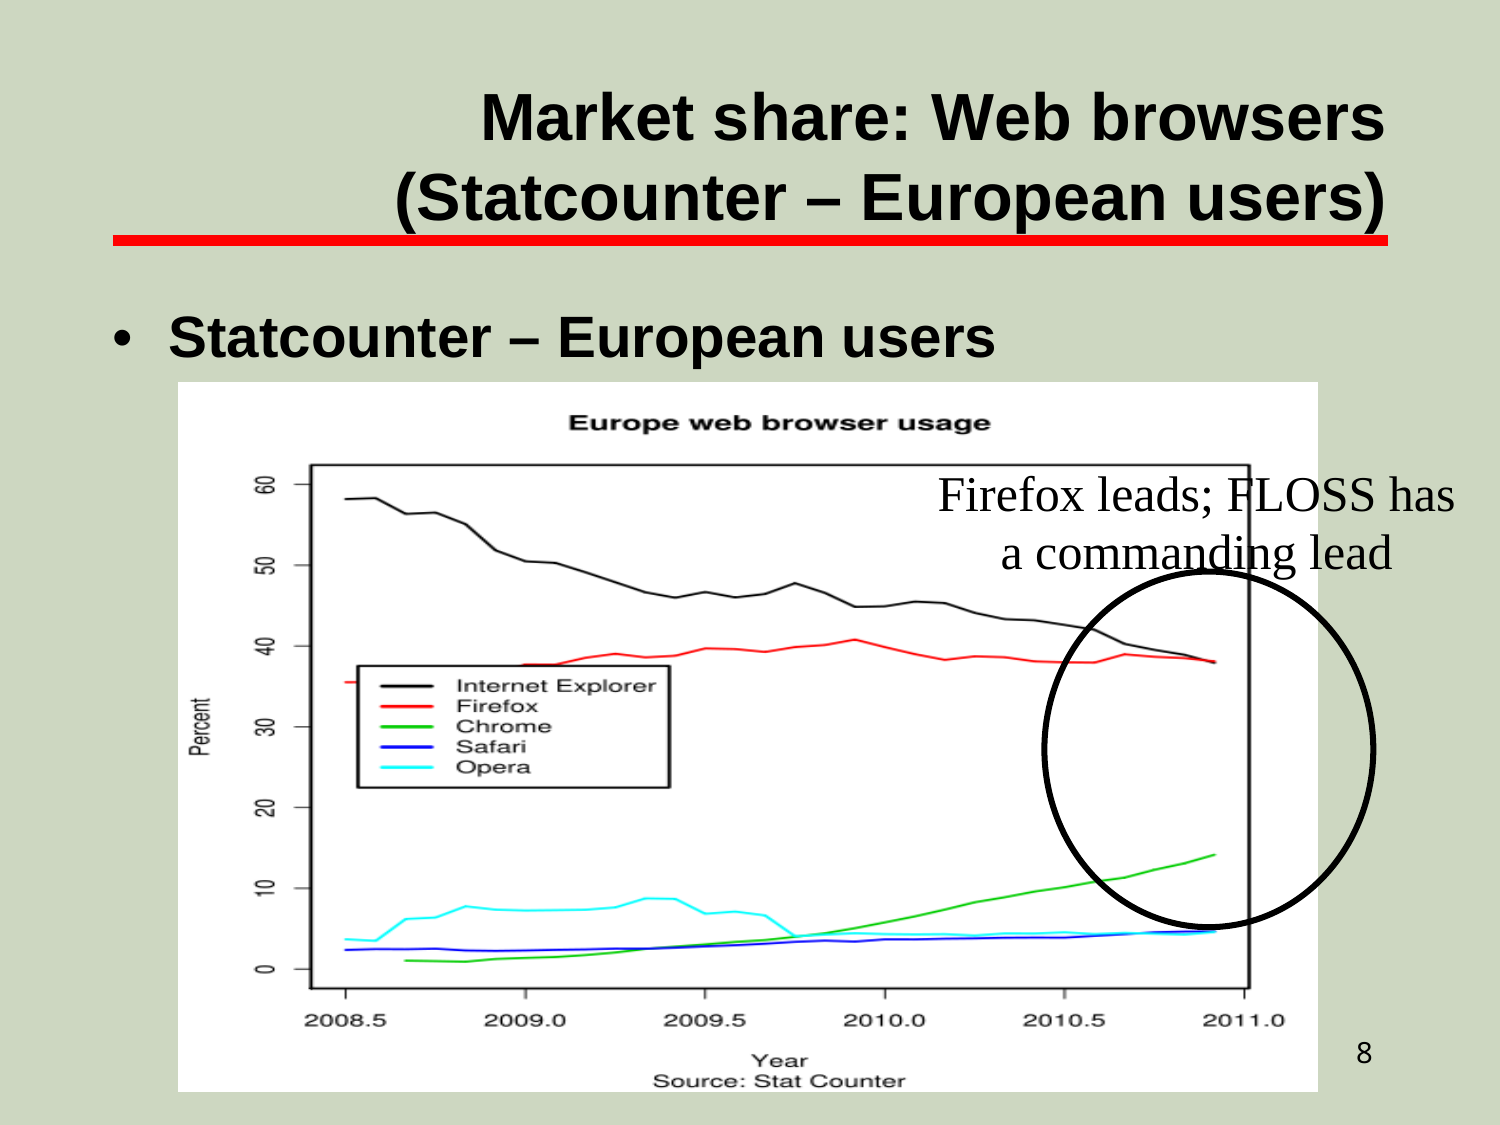

# Market share: Web browsers (Statcounter – European users)
Statcounter – European users
Firefox leads; FLOSS has
a commanding lead